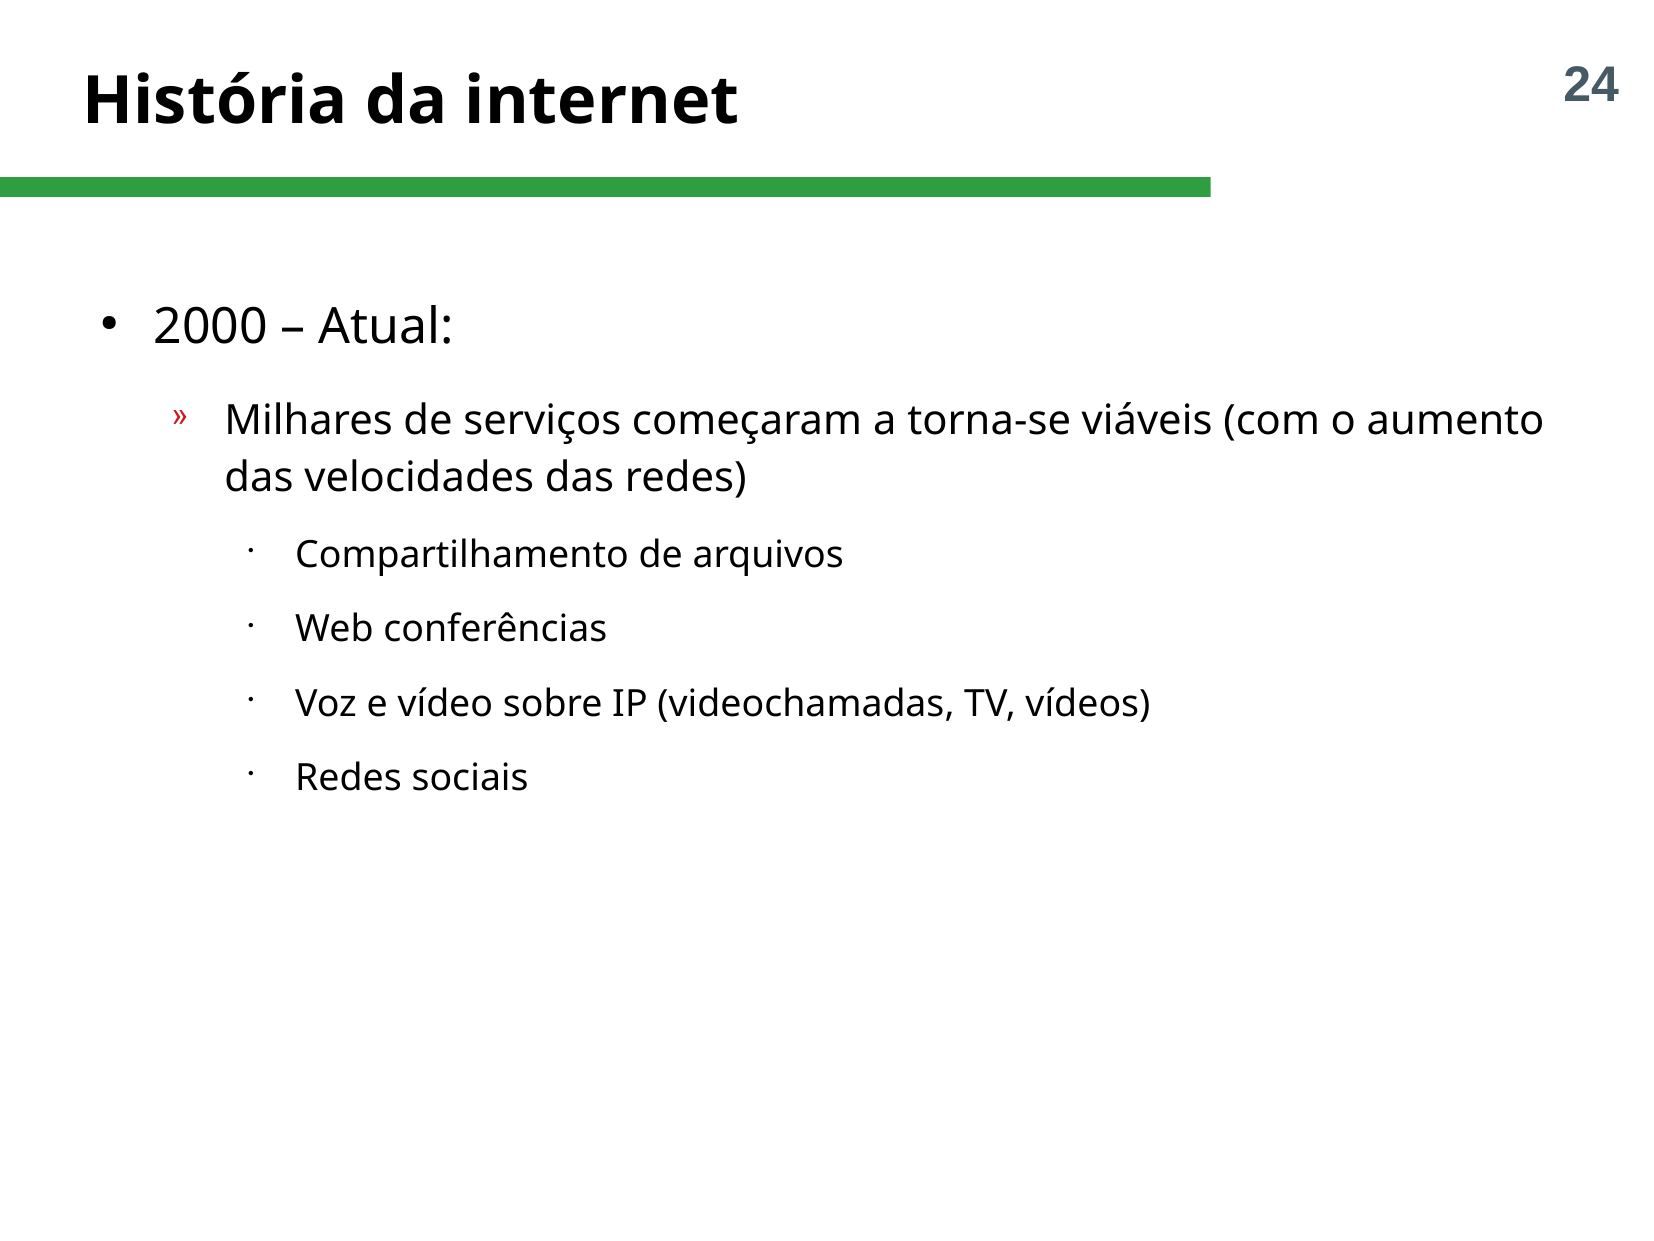

# História da internet
2000 – Atual:
Milhares de serviços começaram a torna-se viáveis (com o aumento das velocidades das redes)
Compartilhamento de arquivos
Web conferências
Voz e vídeo sobre IP (videochamadas, TV, vídeos)
Redes sociais